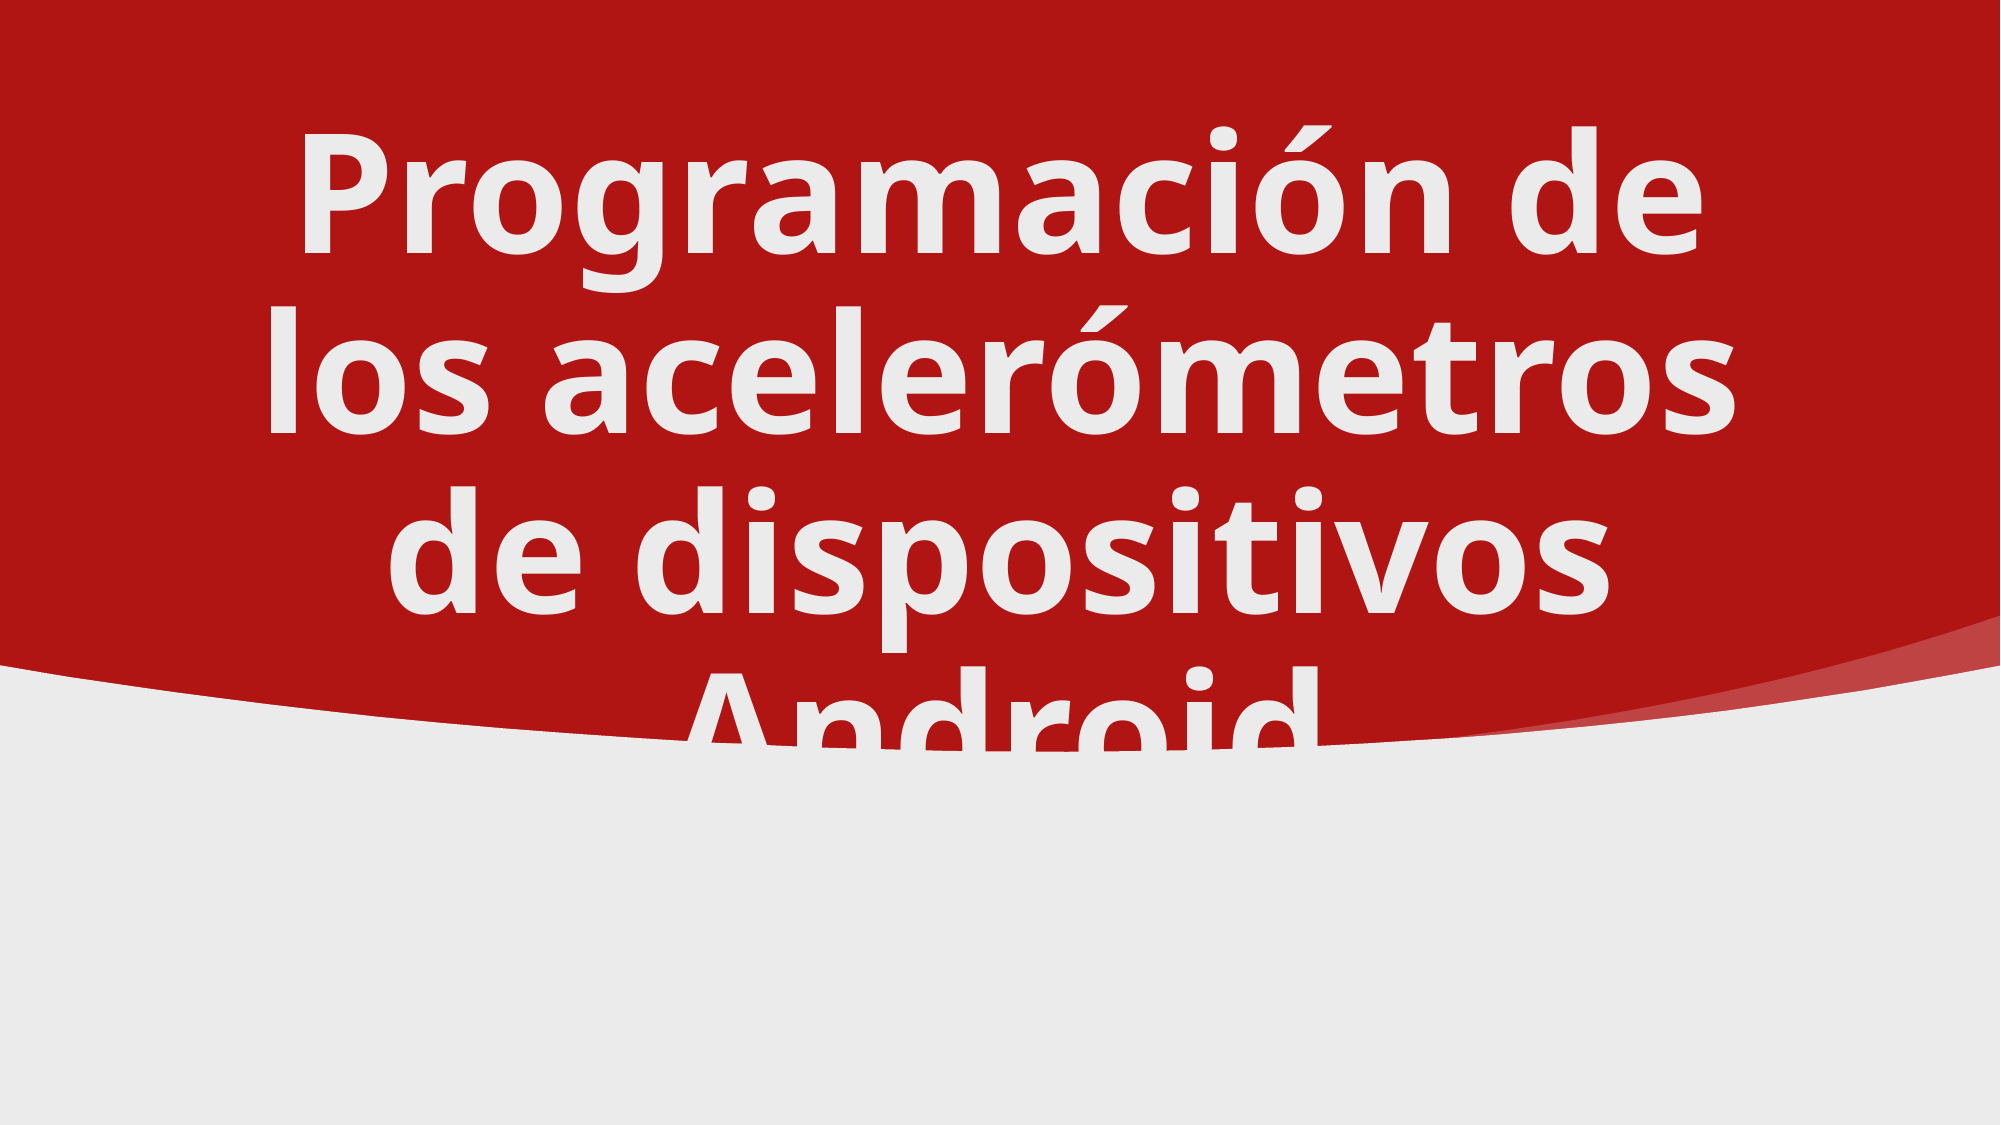

# Programación de los acelerómetros de dispositivos Android
Alberto Socas MENDOZA
Antonio mata
Periféricos y dispositivos de interfaz humana